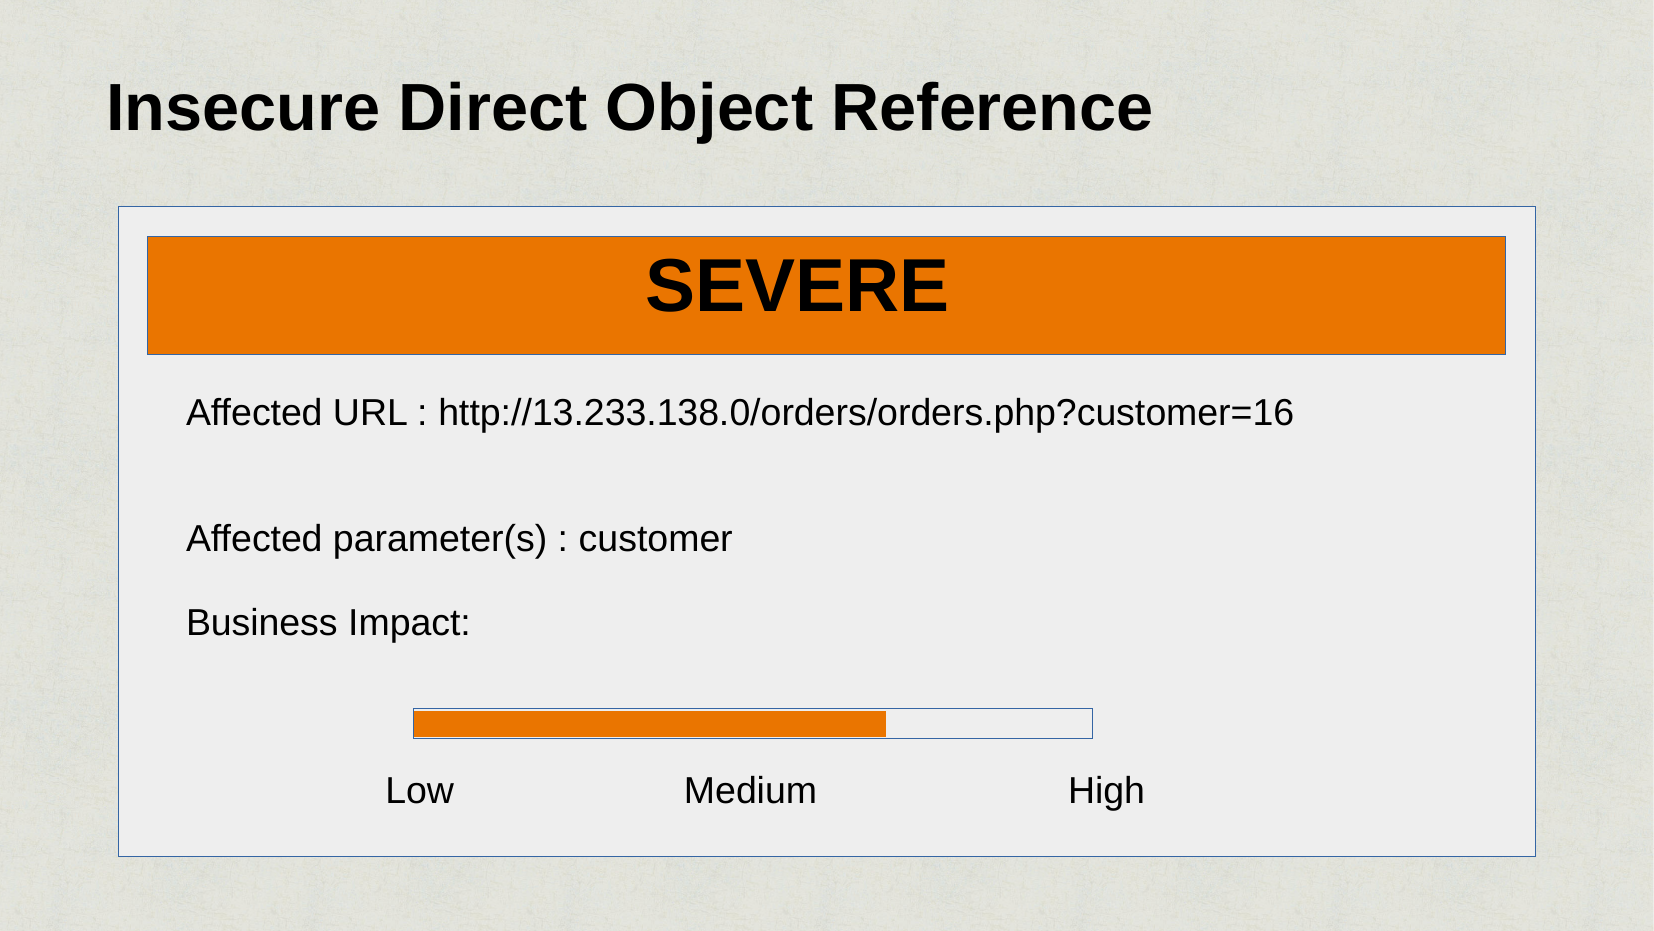

# Insecure Direct Object Reference
SEVERE
Affected URL : http://13.233.138.0/orders/orders.php?customer=16
Affected parameter(s) : customer
Business Impact:
 Low Medium High